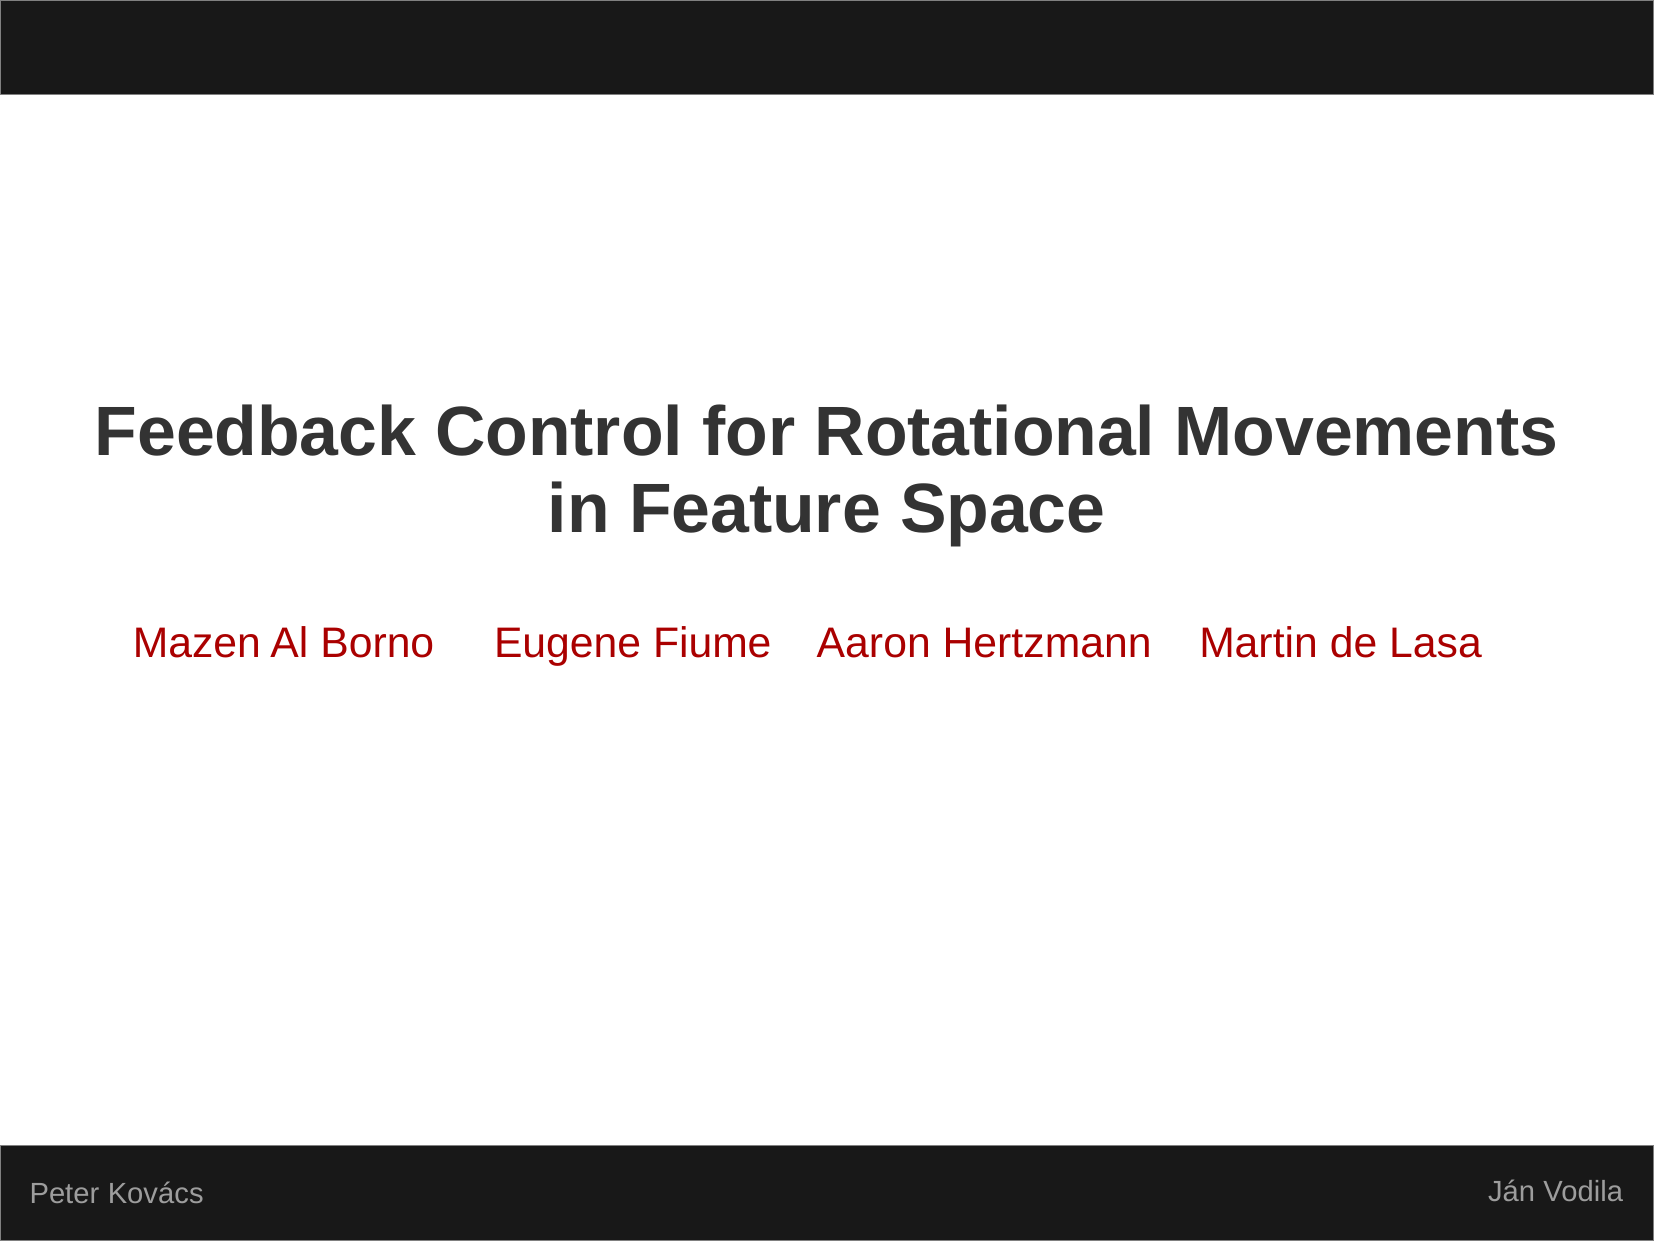

# Feedback Control for Rotational Movements in Feature Space
Mazen Al Borno Eugene Fiume Aaron Hertzmann Martin de Lasa
Ján Vodila
Peter Kovács